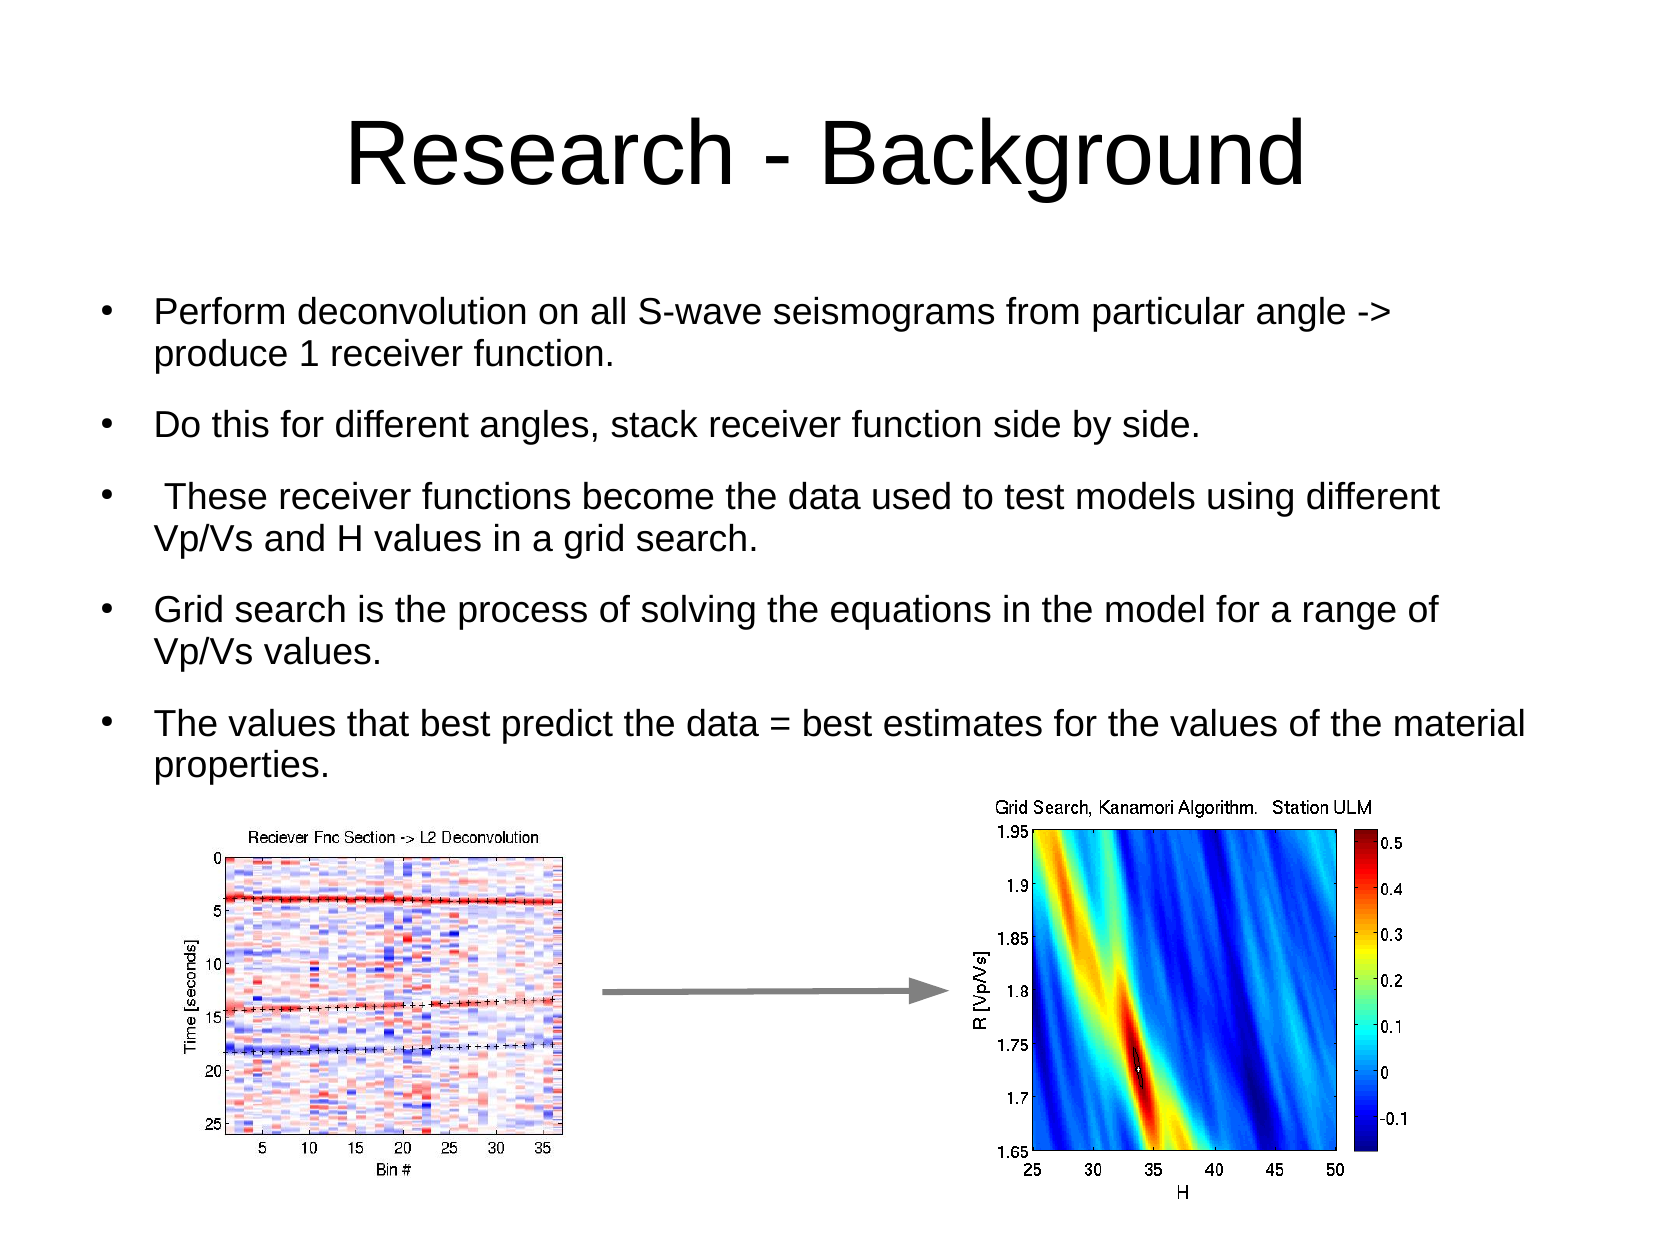

# Research - Background
Perform deconvolution on all S-wave seismograms from particular angle -> produce 1 receiver function.
Do this for different angles, stack receiver function side by side.
 These receiver functions become the data used to test models using different Vp/Vs and H values in a grid search.
Grid search is the process of solving the equations in the model for a range of Vp/Vs values.
The values that best predict the data = best estimates for the values of the material properties.